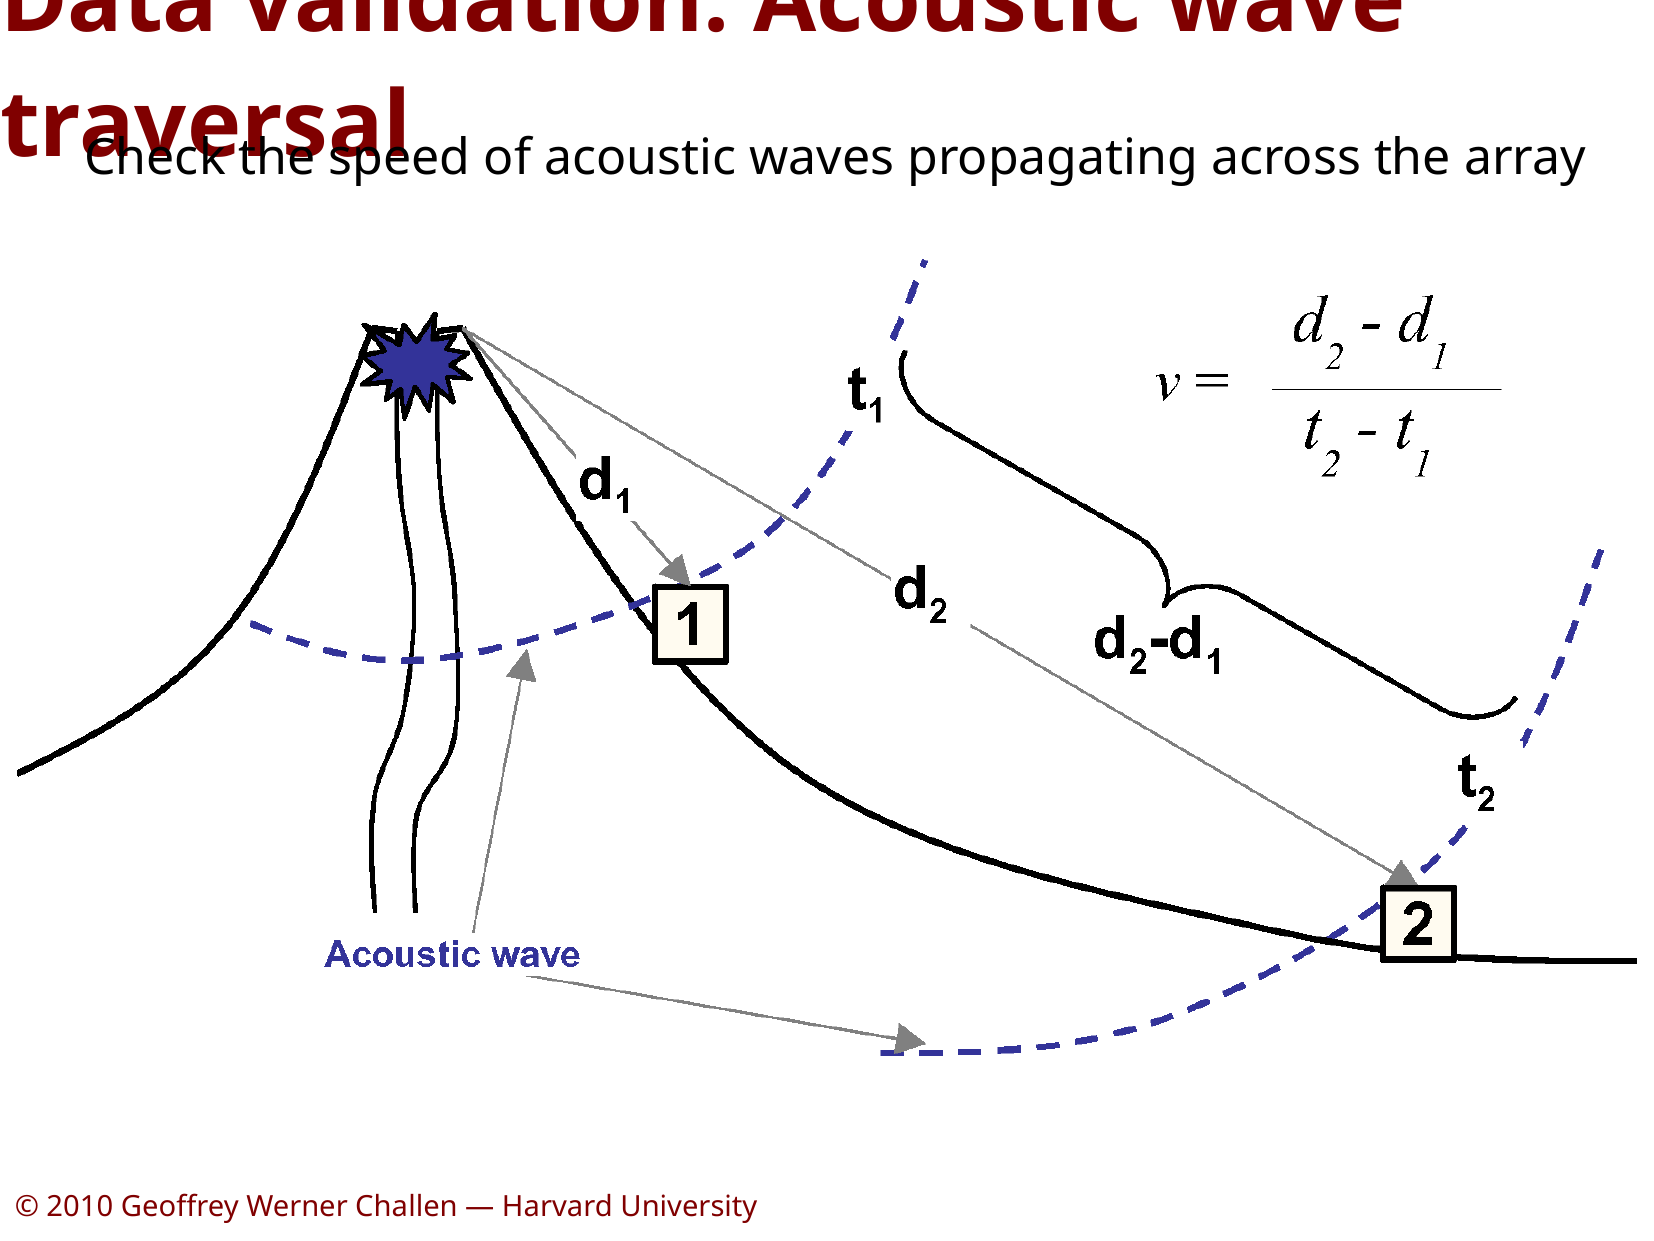

# Data validation: Acoustic wave traversal
Check the speed of acoustic waves propagating across the array